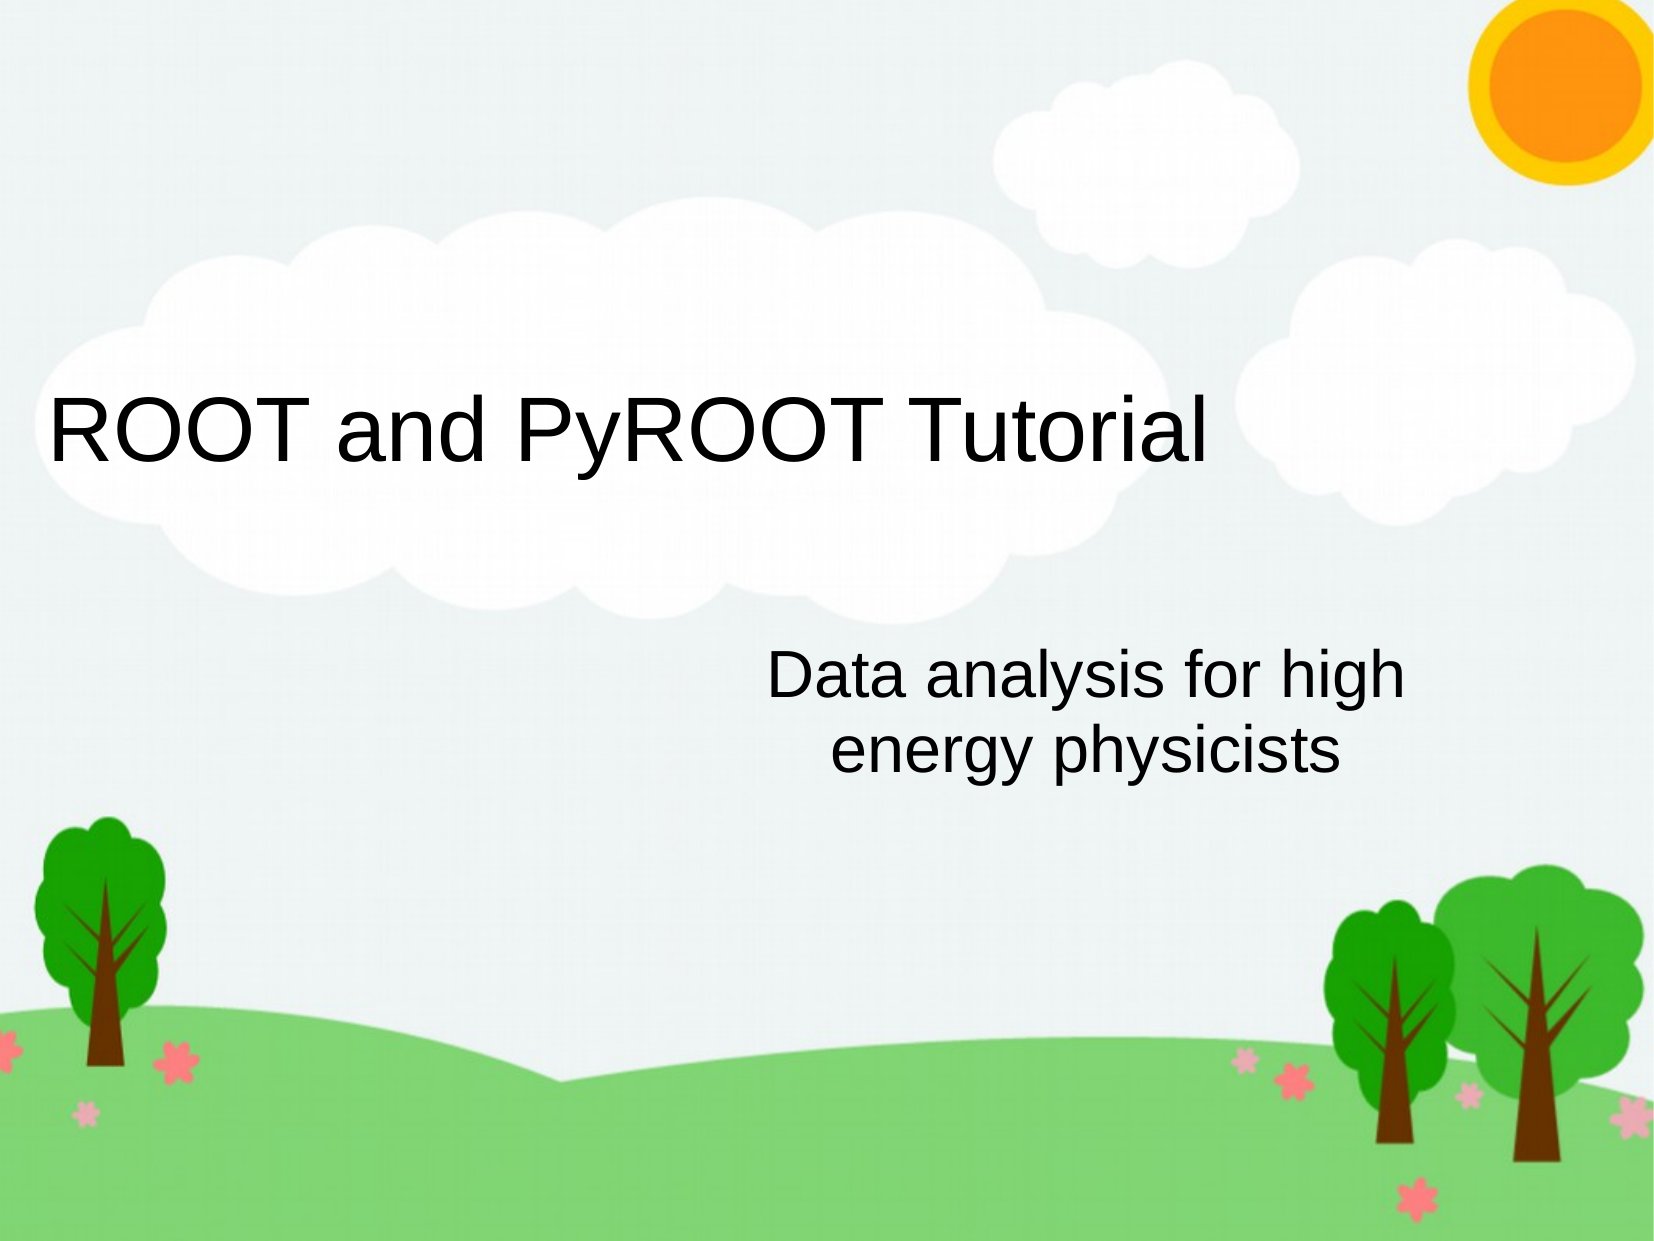

# ROOT and PyROOT Tutorial
Data analysis for high energy physicists